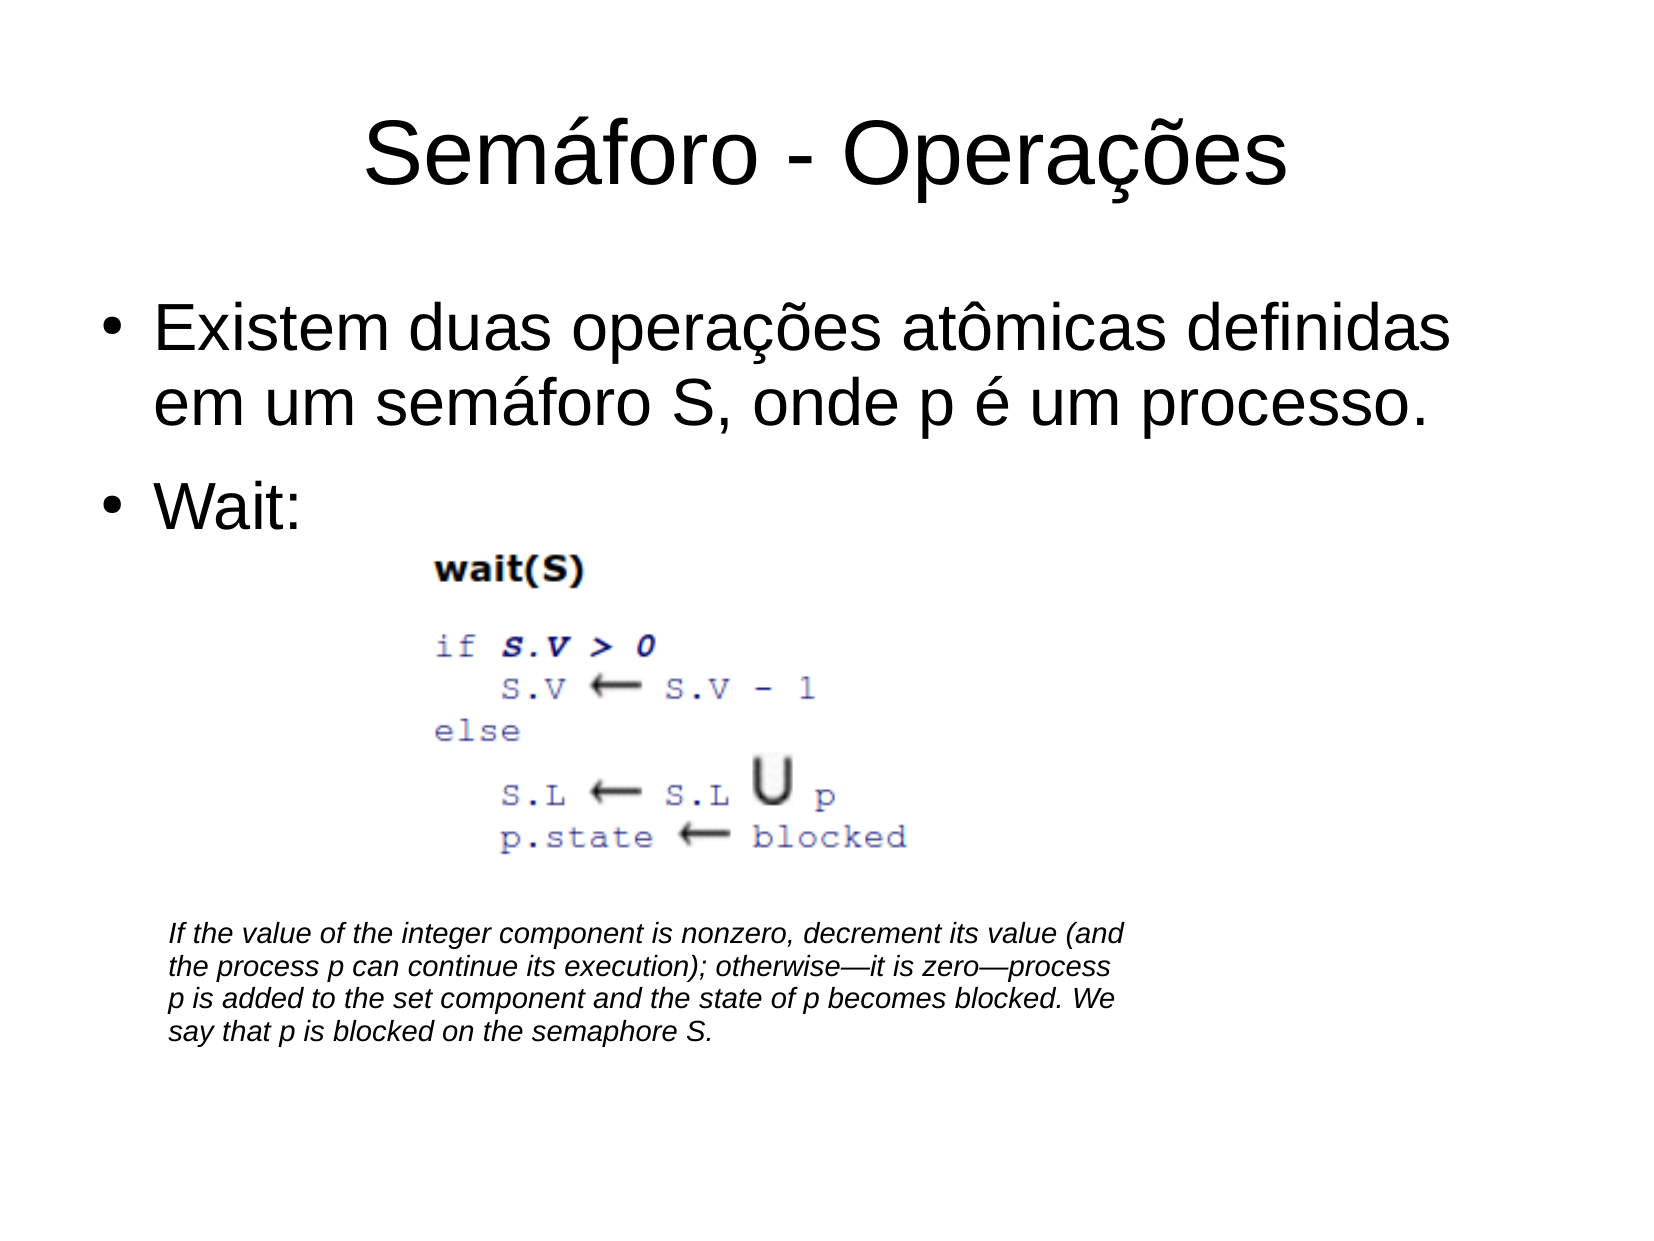

# Semáforo - Operações
Existem duas operações atômicas definidas em um semáforo S, onde p é um processo.
Wait:
If the value of the integer component is nonzero, decrement its value (and the process p can continue its execution); otherwise—it is zero—process p is added to the set component and the state of p becomes blocked. We say that p is blocked on the semaphore S.